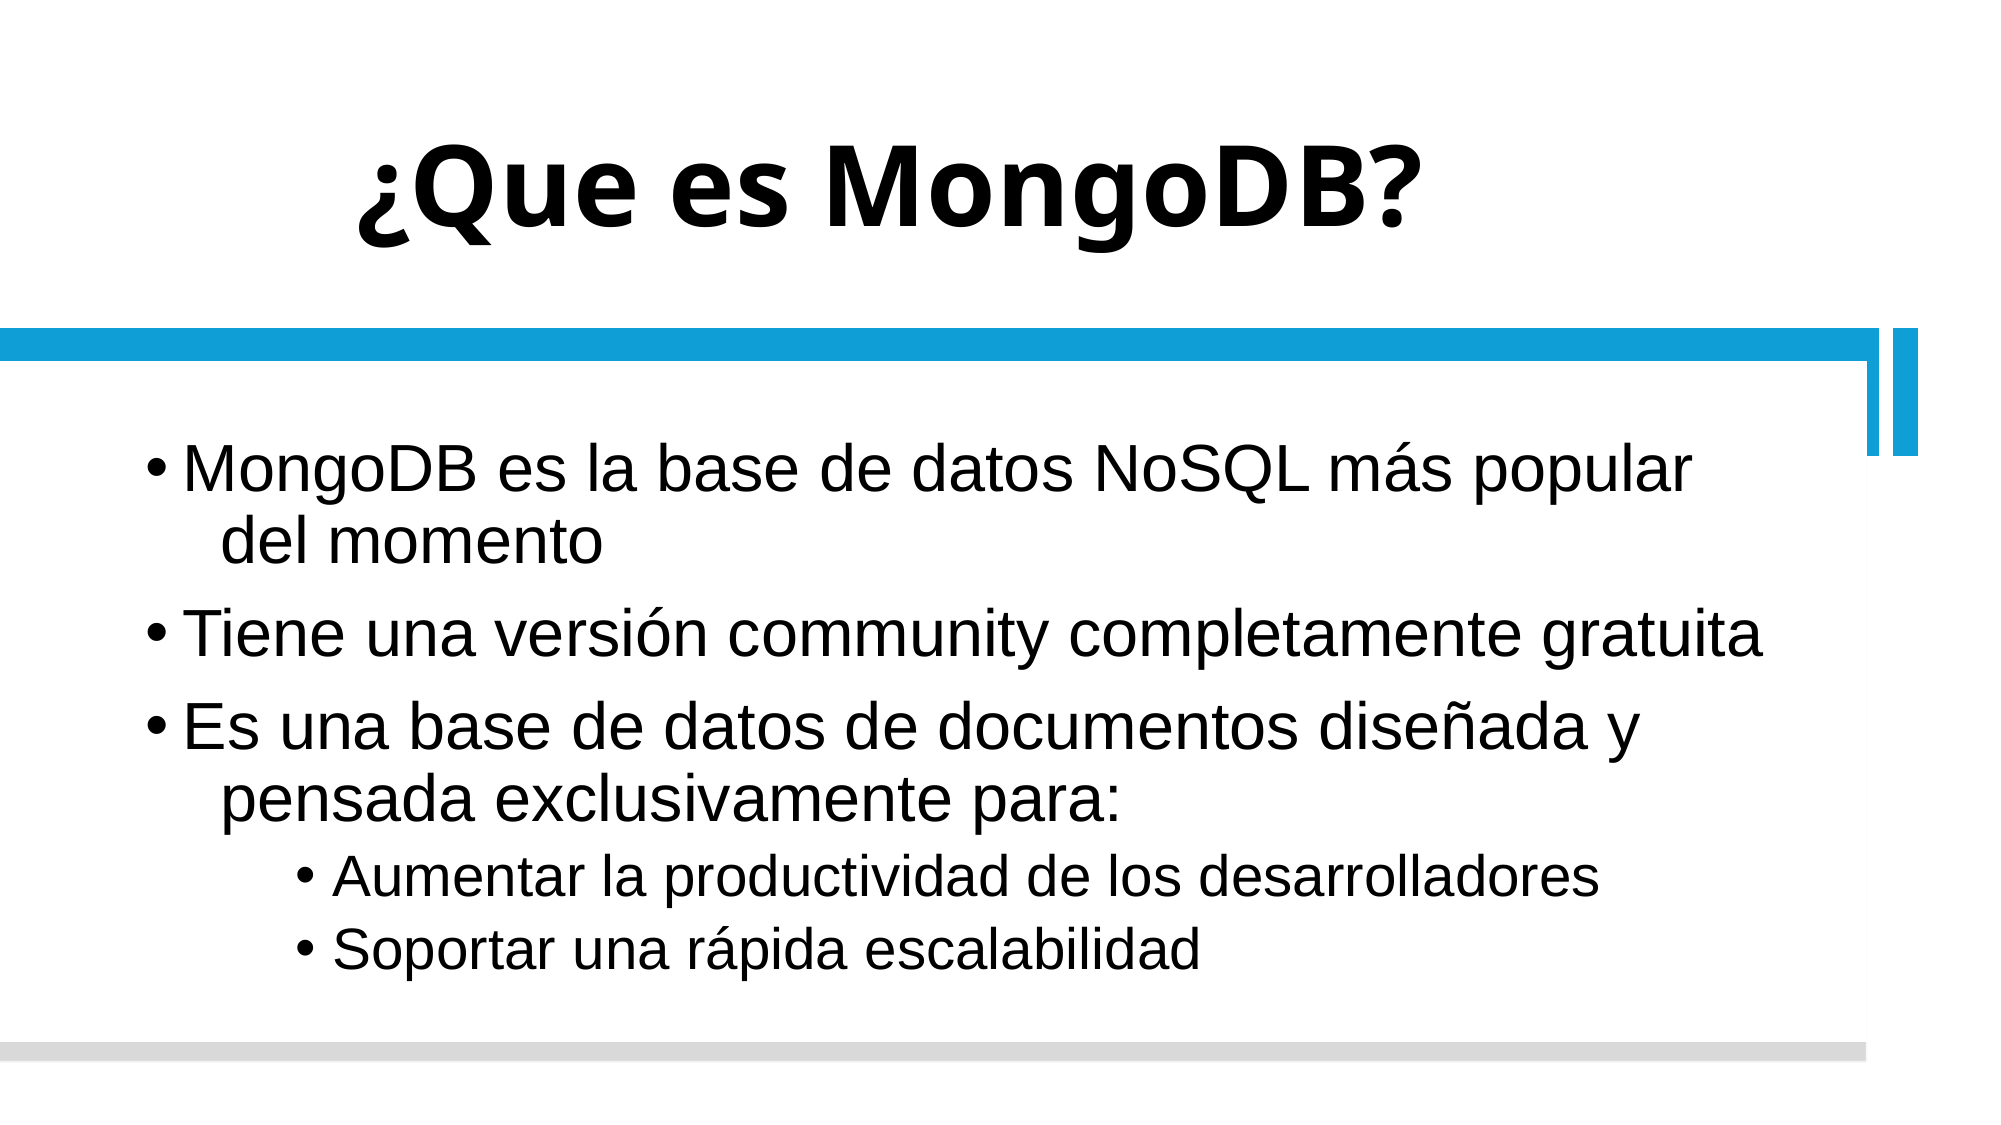

# ¿Que es MongoDB?
MongoDB es la base de datos NoSQL más popular del momento
Tiene una versión community completamente gratuita
Es una base de datos de documentos diseñada y pensada exclusivamente para:
Aumentar la productividad de los desarrolladores
Soportar una rápida escalabilidad